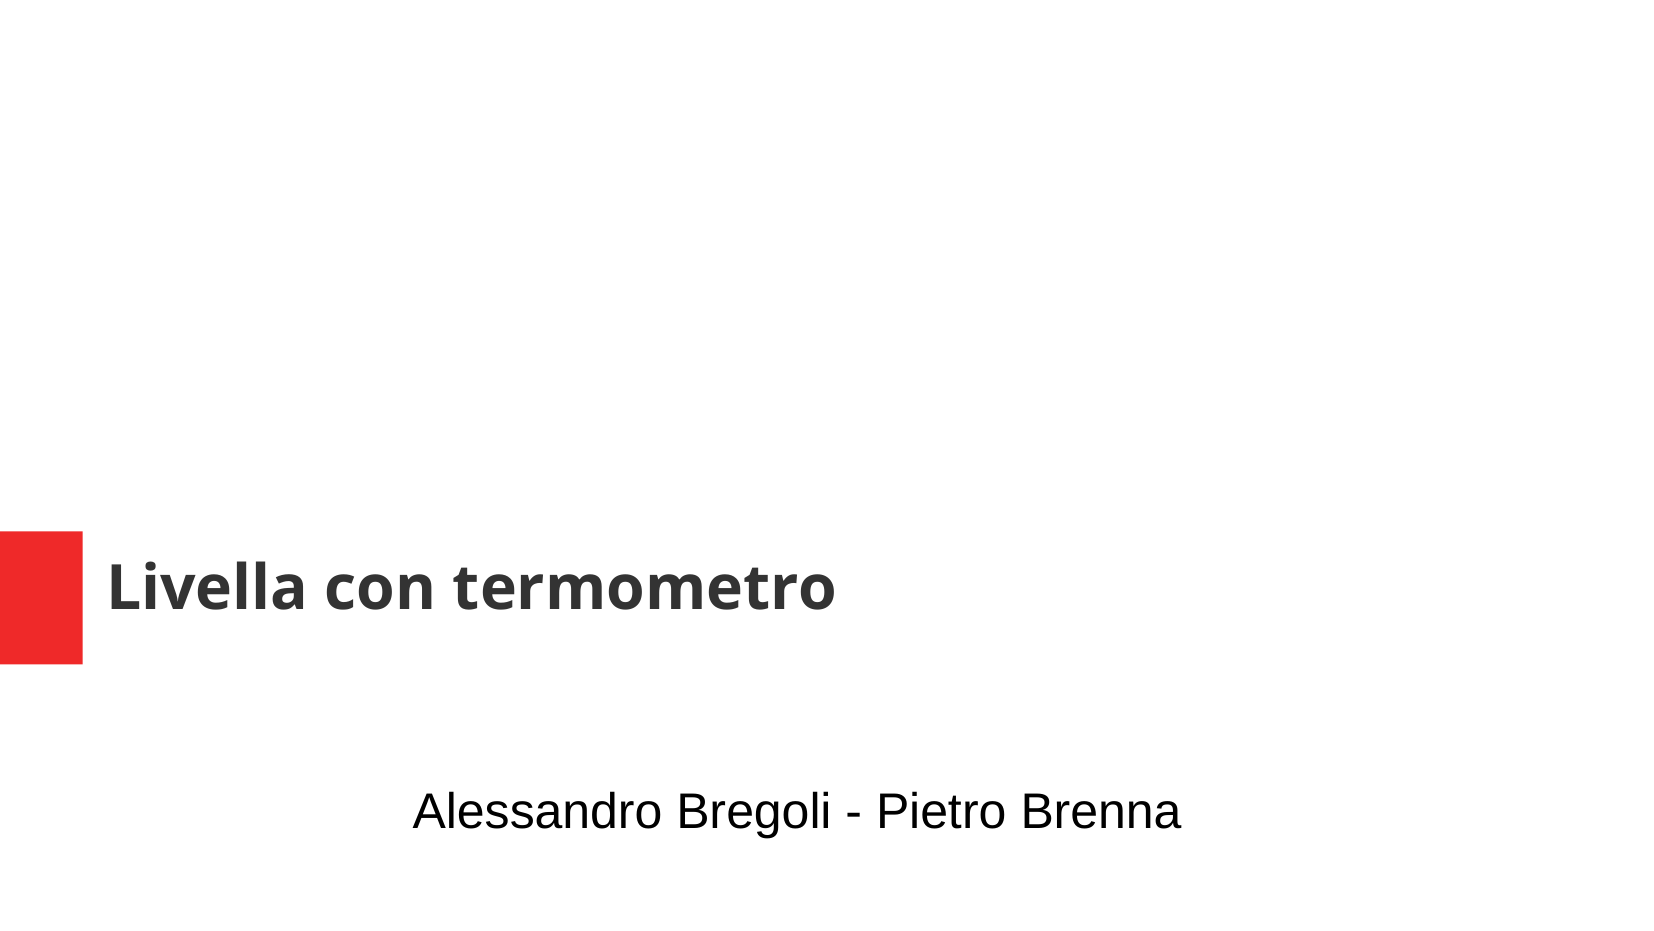

# Livella con termometro
Alessandro Bregoli - Pietro Brenna